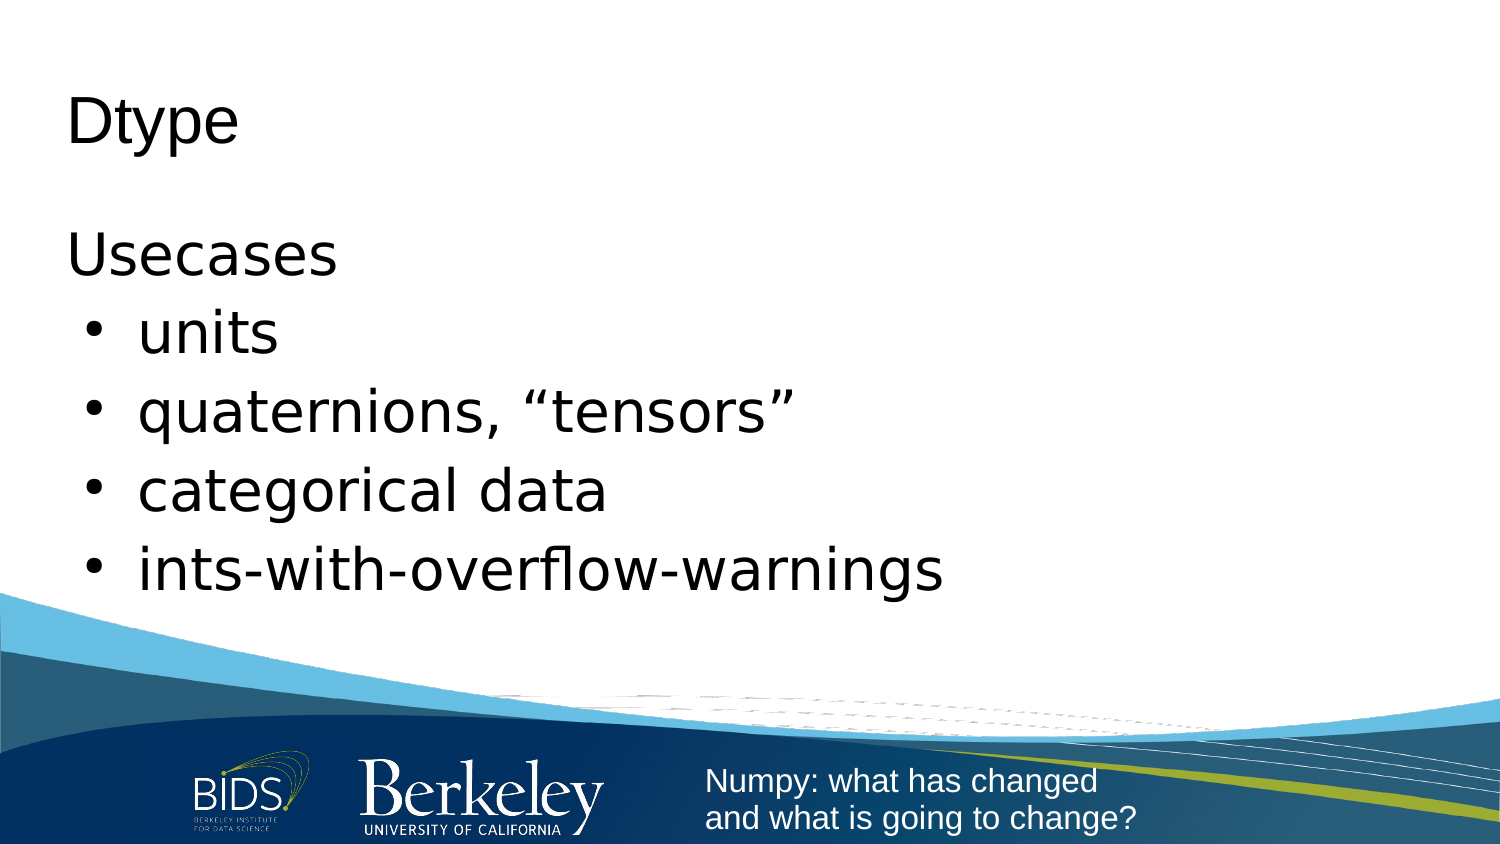

# Dtype
Usecases
units
quaternions, “tensors”
categorical data
ints-with-overflow-warnings
Numpy: what has changed
and what is going to change?